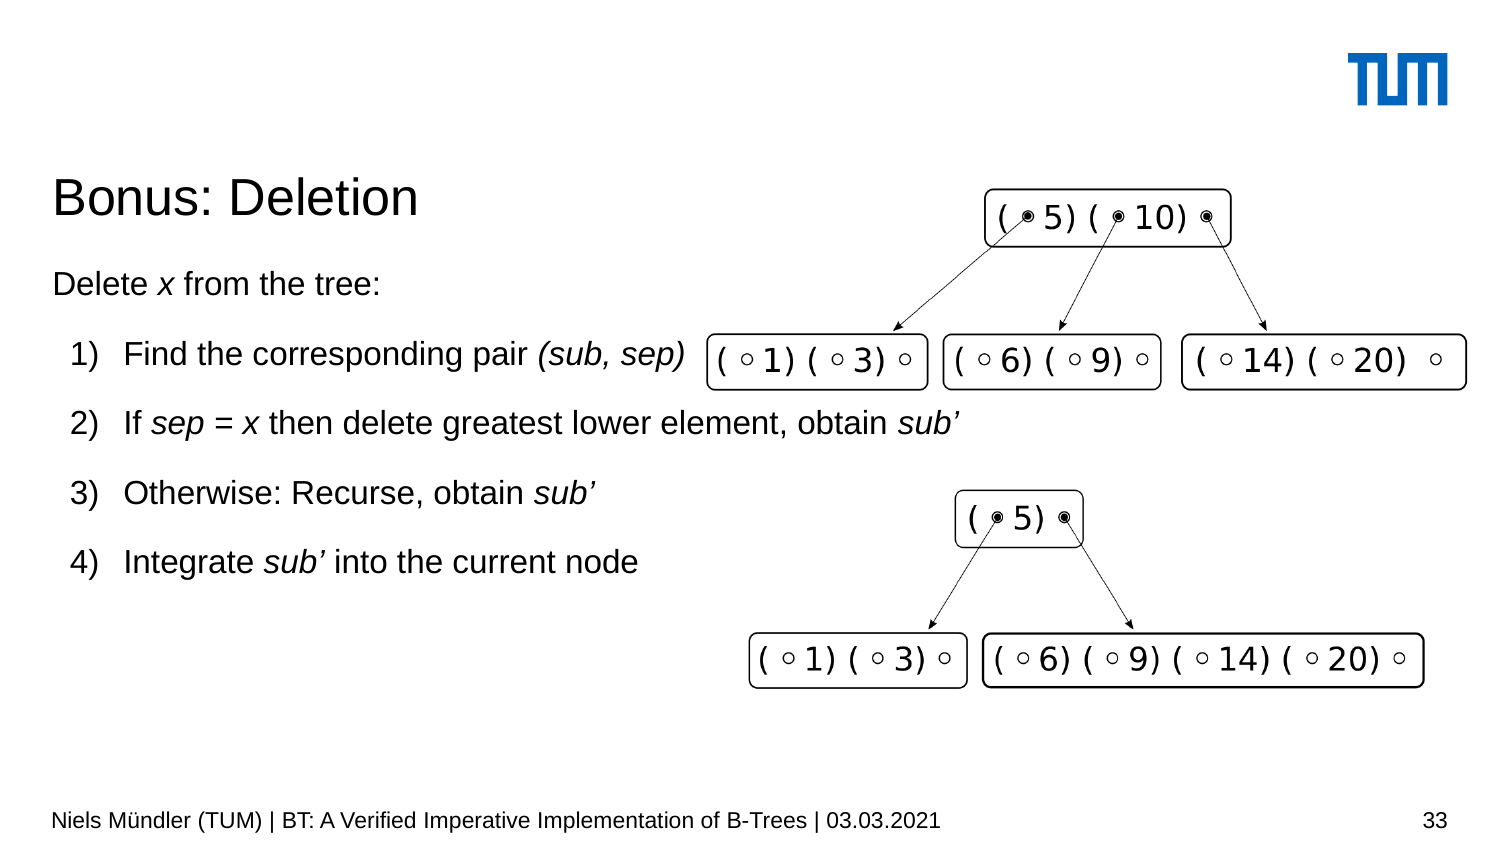

# Bonus: Deletion
Delete x from the tree:
Find the corresponding pair (sub, sep)
If sep = x then delete greatest lower element, obtain sub’
Otherwise: Recurse, obtain sub’
Integrate sub’ into the current node
Niels Mündler (TUM) | BT: A Verified Imperative Implementation of B-Trees
33